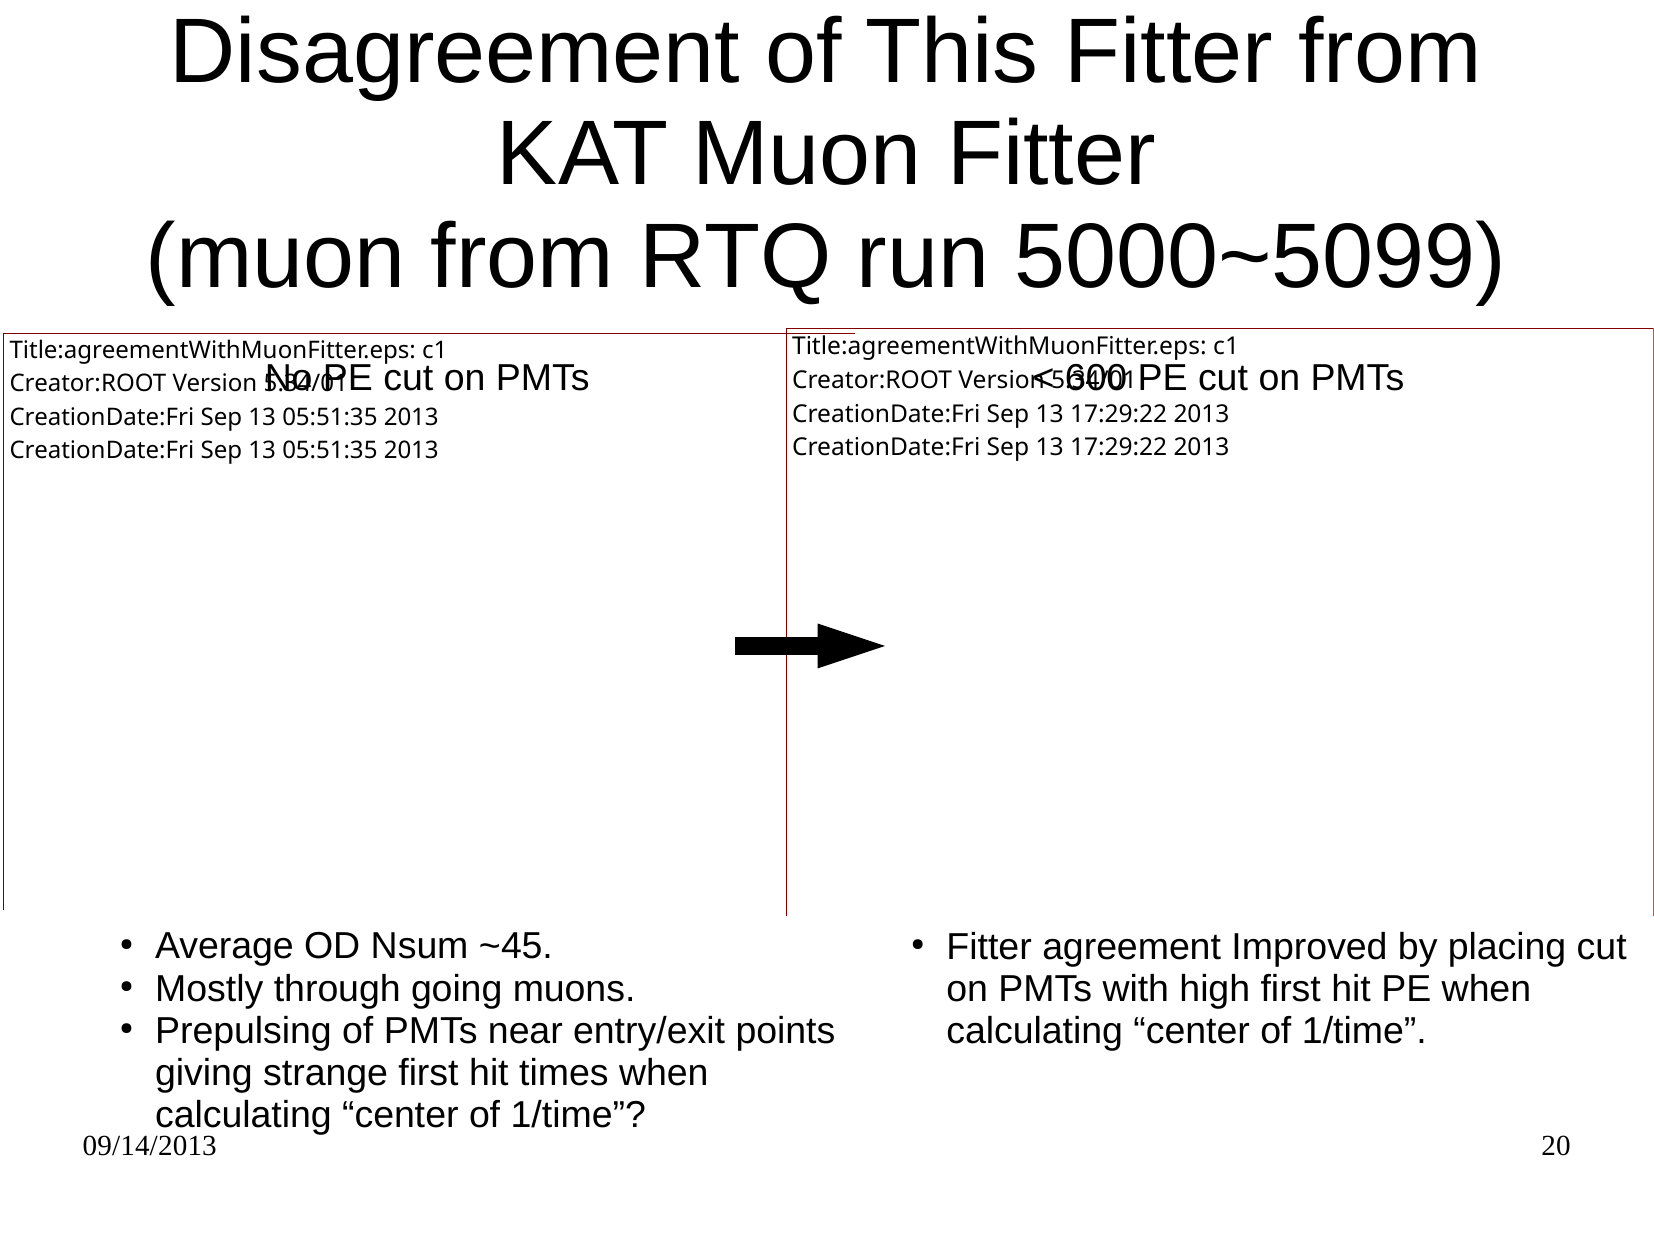

# Disagreement of This Fitter from KAT Muon Fitter (muon from RTQ run 5000~5099)
No PE cut on PMTs
< 600 PE cut on PMTs
Average OD Nsum ~45.
Mostly through going muons.
Prepulsing of PMTs near entry/exit points giving strange first hit times when calculating “center of 1/time”?
Fitter agreement Improved by placing cut on PMTs with high first hit PE when calculating “center of 1/time”.
09/14/2013
20